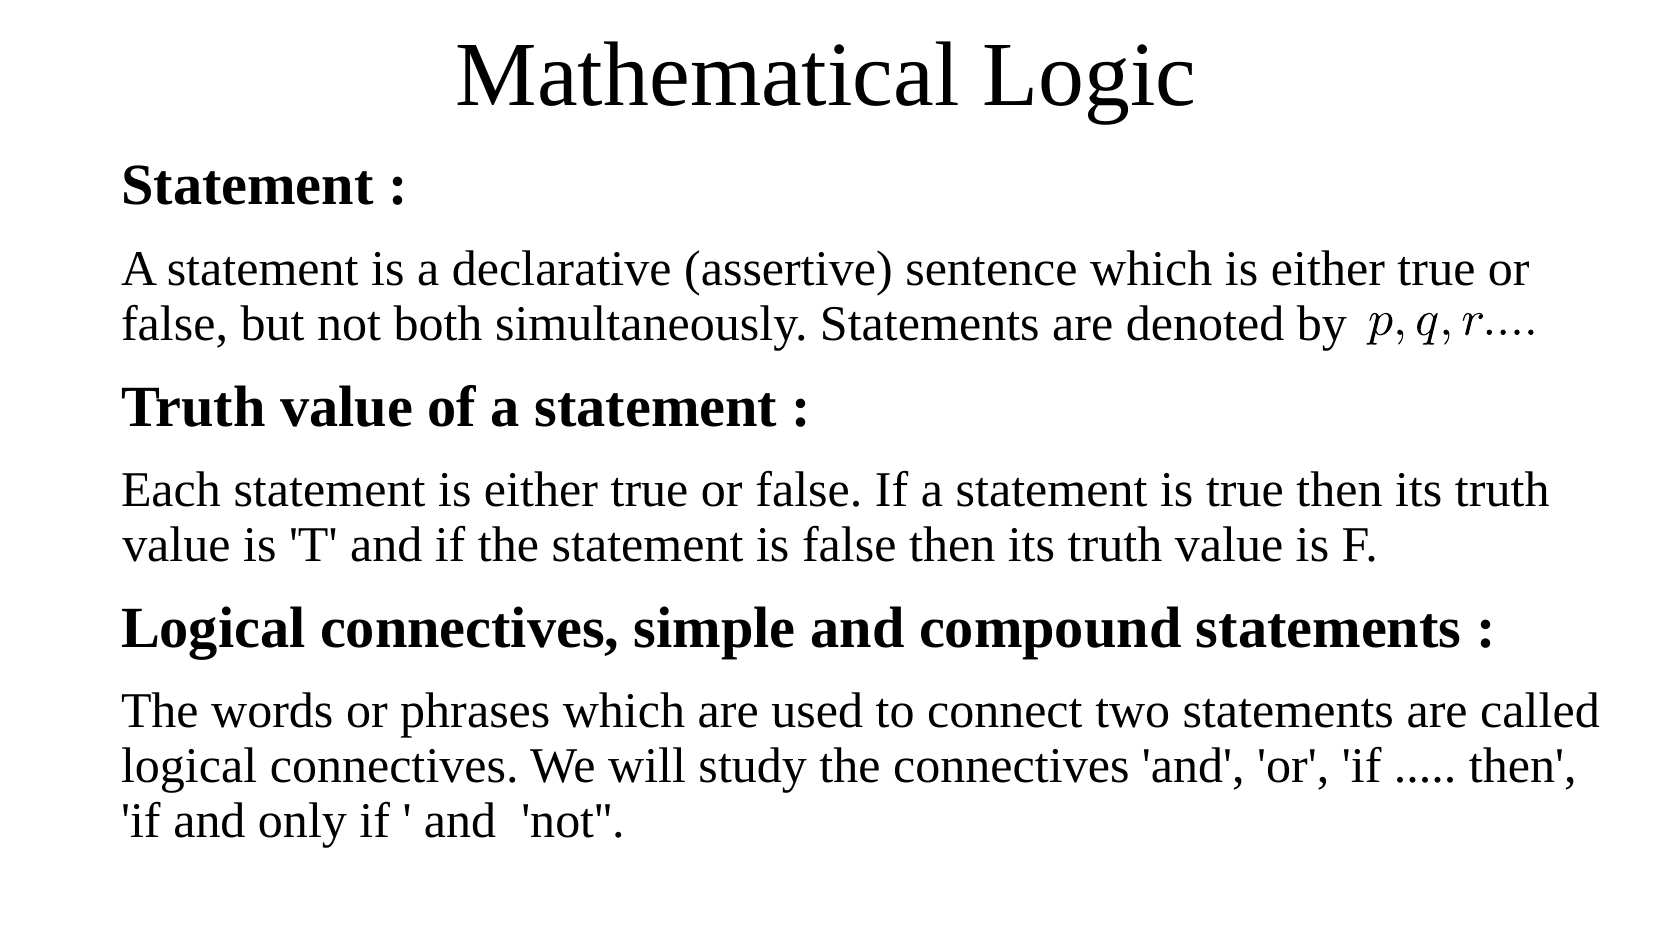

# Mathematical Logic
	Statement :
	A statement is a declarative (assertive) sentence which is either true or
	false, but not both simultaneously. Statements are denoted by
	Truth value of a statement :
	Each statement is either true or false. If a statement is true then its truth
 value is 'T' and if the statement is false then its truth value is F.
	Logical connectives, simple and compound statements :
	The words or phrases which are used to connect two statements are called
	logical connectives. We will study the connectives 'and', 'or', 'if ..... then',
	'if and only if ' and 'not''.